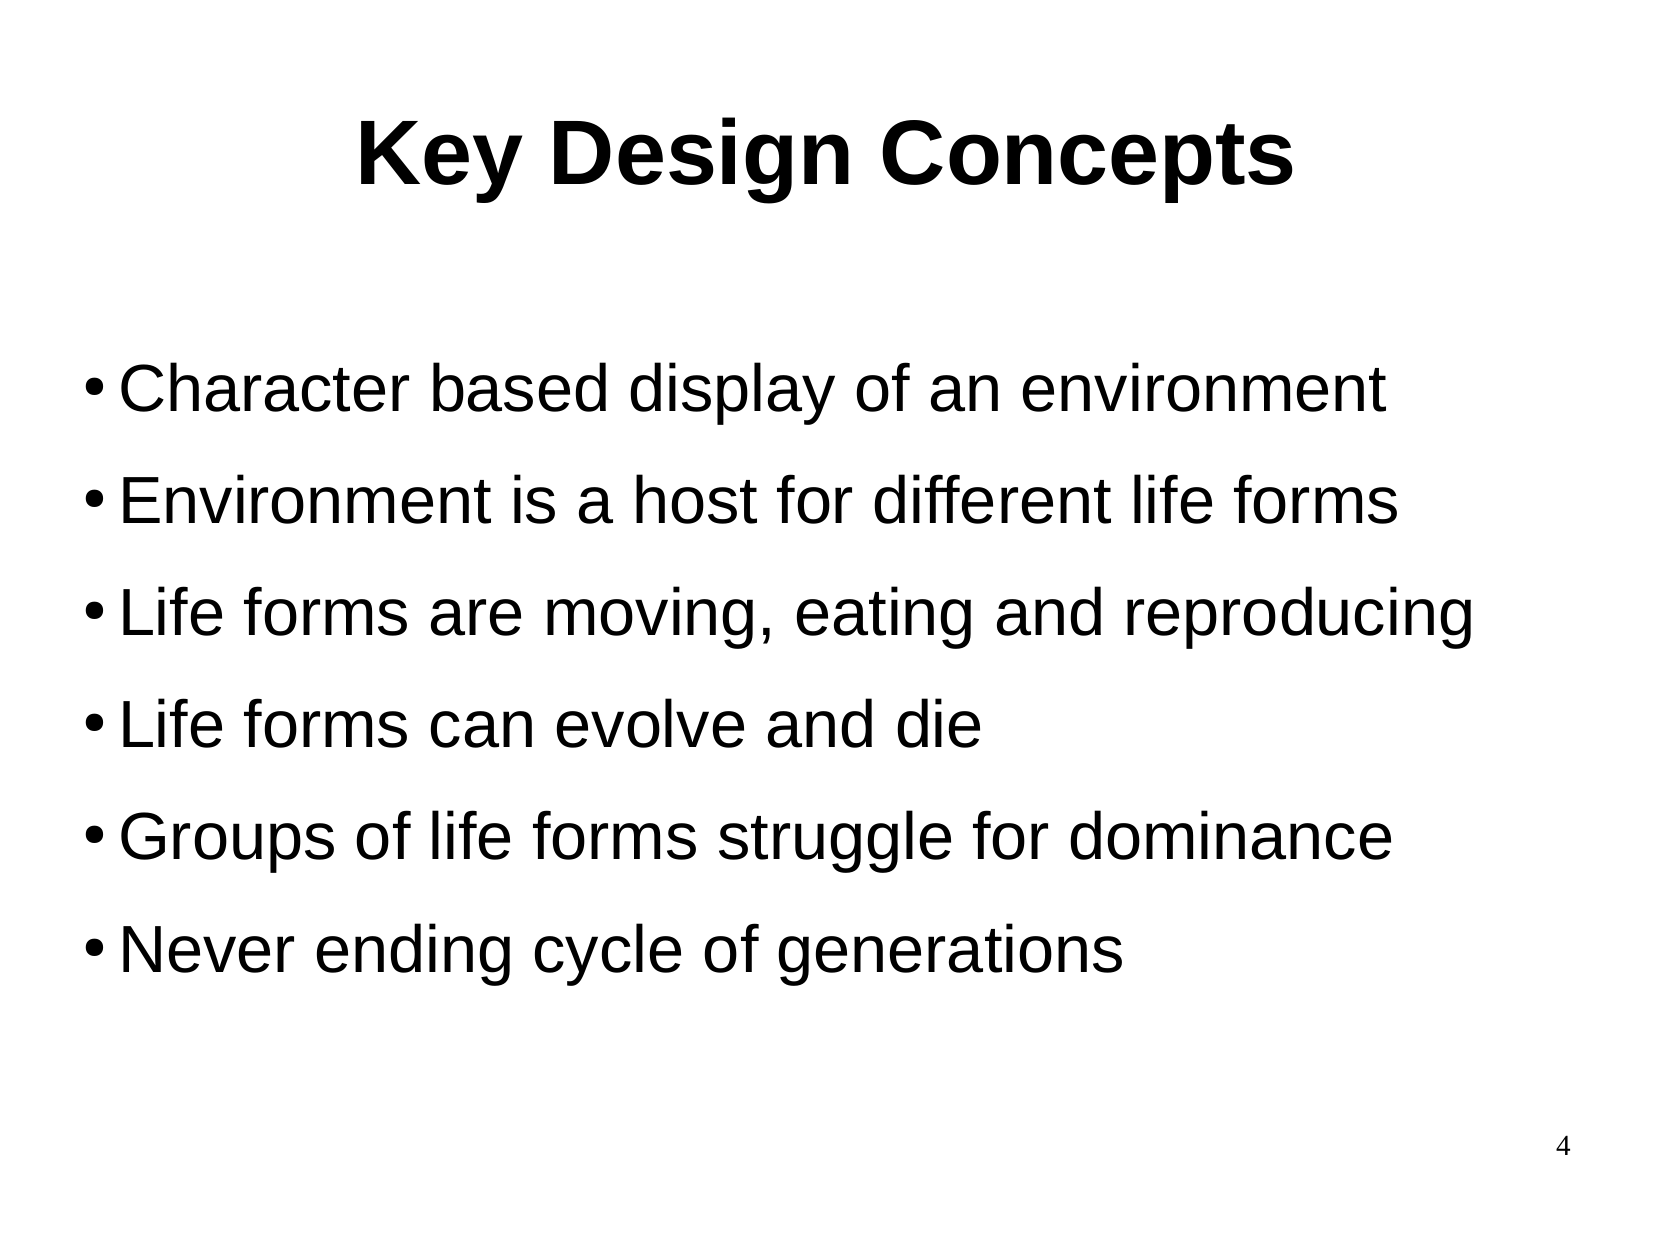

# Key Design Concepts
Character based display of an environment
Environment is a host for different life forms
Life forms are moving, eating and reproducing
Life forms can evolve and die
Groups of life forms struggle for dominance
Never ending cycle of generations
4